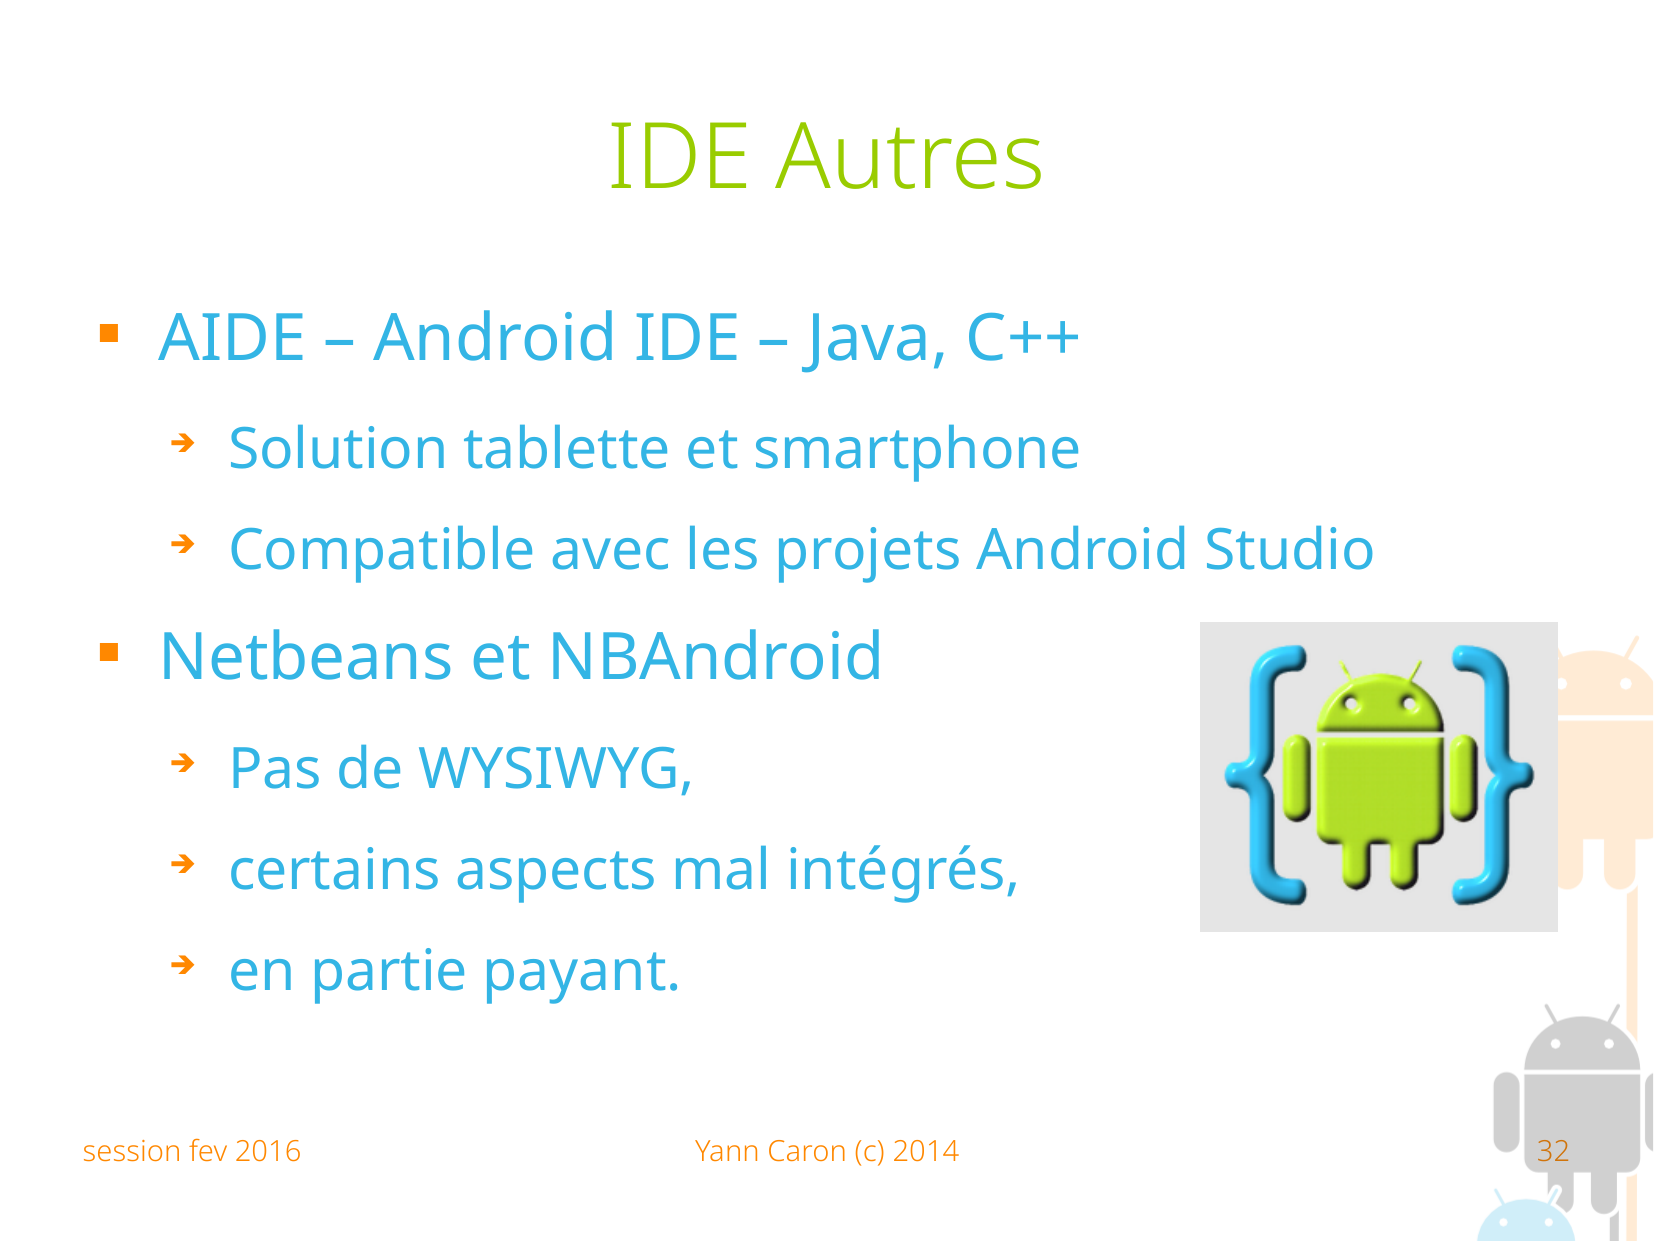

# IDE Autres
AIDE – Android IDE – Java, C++
Solution tablette et smartphone
Compatible avec les projets Android Studio
Netbeans et NBAndroid
Pas de WYSIWYG,
certains aspects mal intégrés,
en partie payant.
session fev 2016
Yann Caron (c) 2014
32